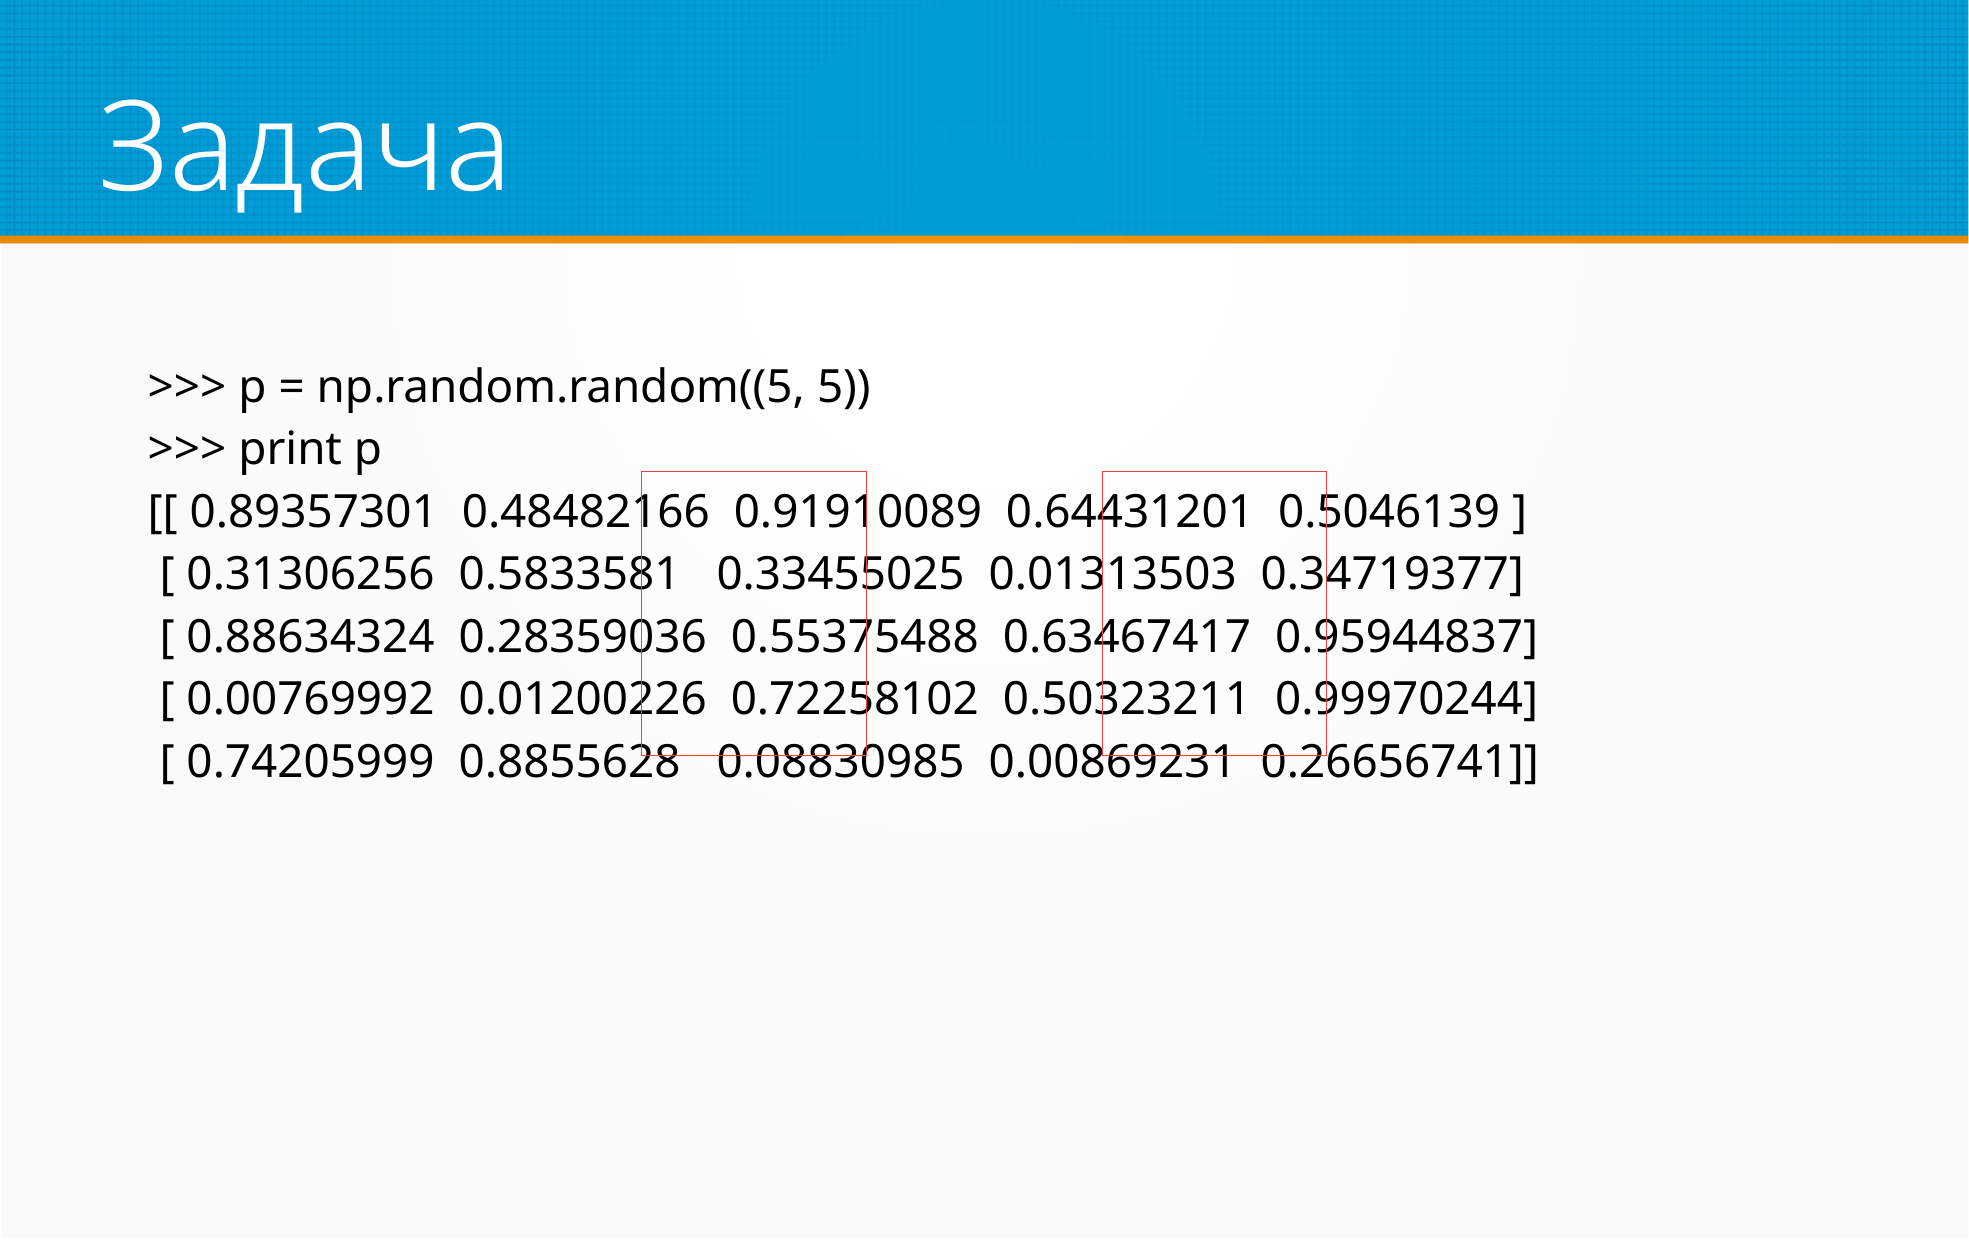

# Задача
>>> p = np.random.random((5, 5))
>>> print p
[[ 0.89357301 0.48482166 0.91910089 0.64431201 0.5046139 ]
 [ 0.31306256 0.5833581 0.33455025 0.01313503 0.34719377]
 [ 0.88634324 0.28359036 0.55375488 0.63467417 0.95944837]
 [ 0.00769992 0.01200226 0.72258102 0.50323211 0.99970244]
 [ 0.74205999 0.8855628 0.08830985 0.00869231 0.26656741]]